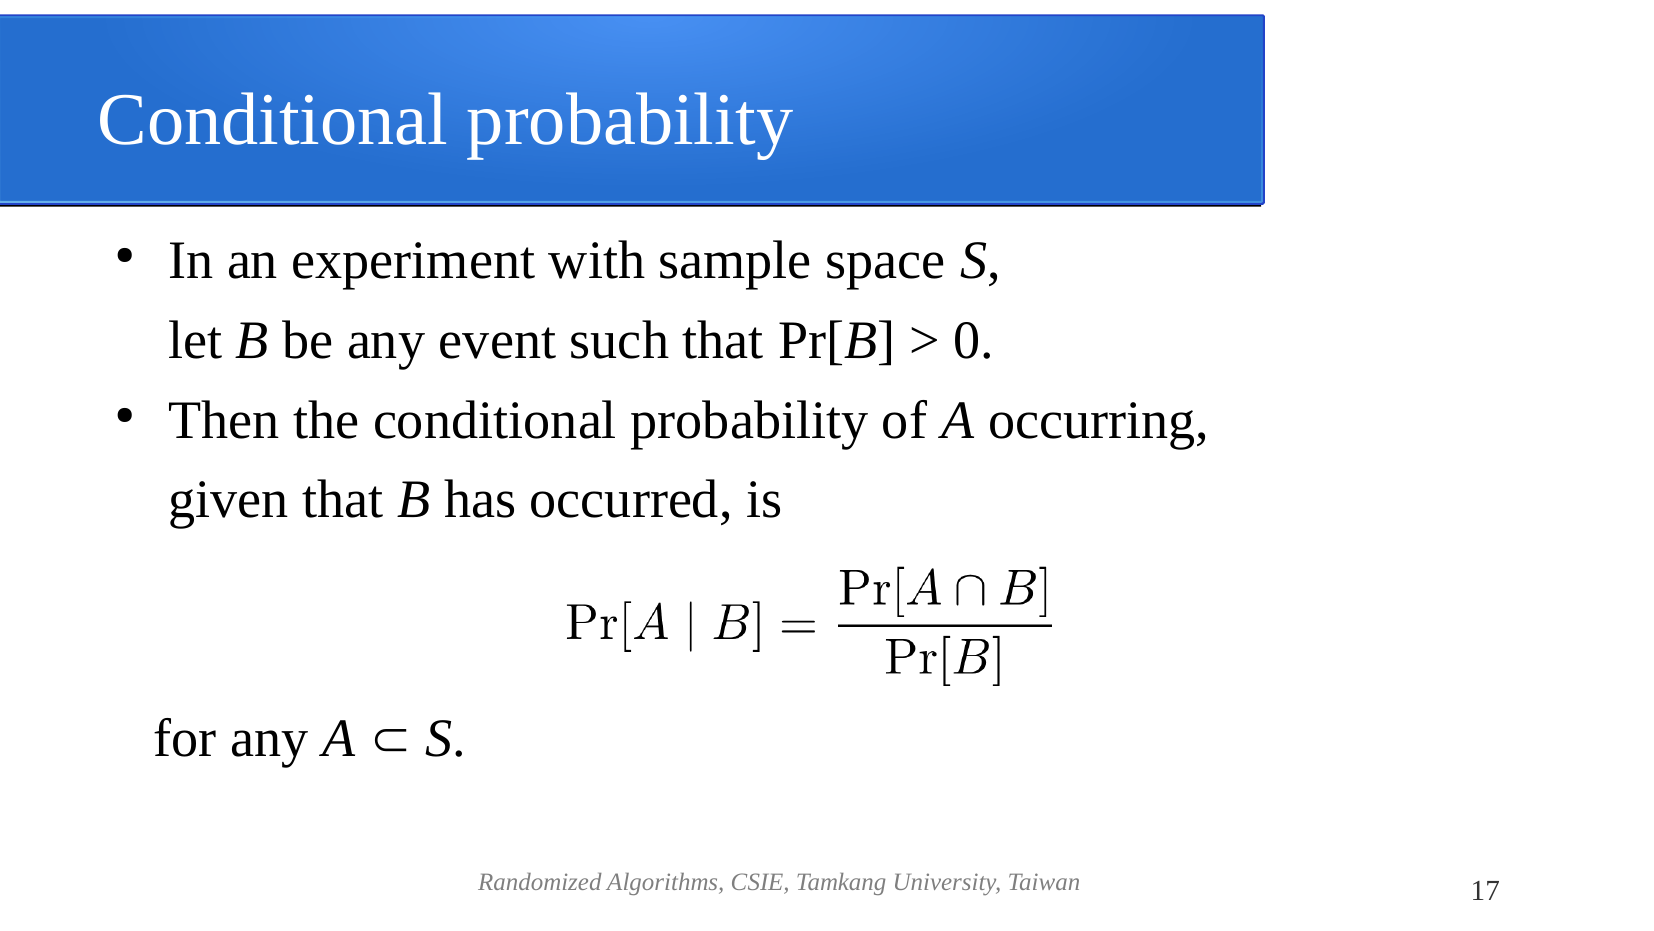

# Conditional probability
In an experiment with sample space S,
let B be any event such that Pr[B] > 0.
Then the conditional probability of A occurring,
given that B has occurred, is
	for any A  S.
Randomized Algorithms, CSIE, Tamkang University, Taiwan
17